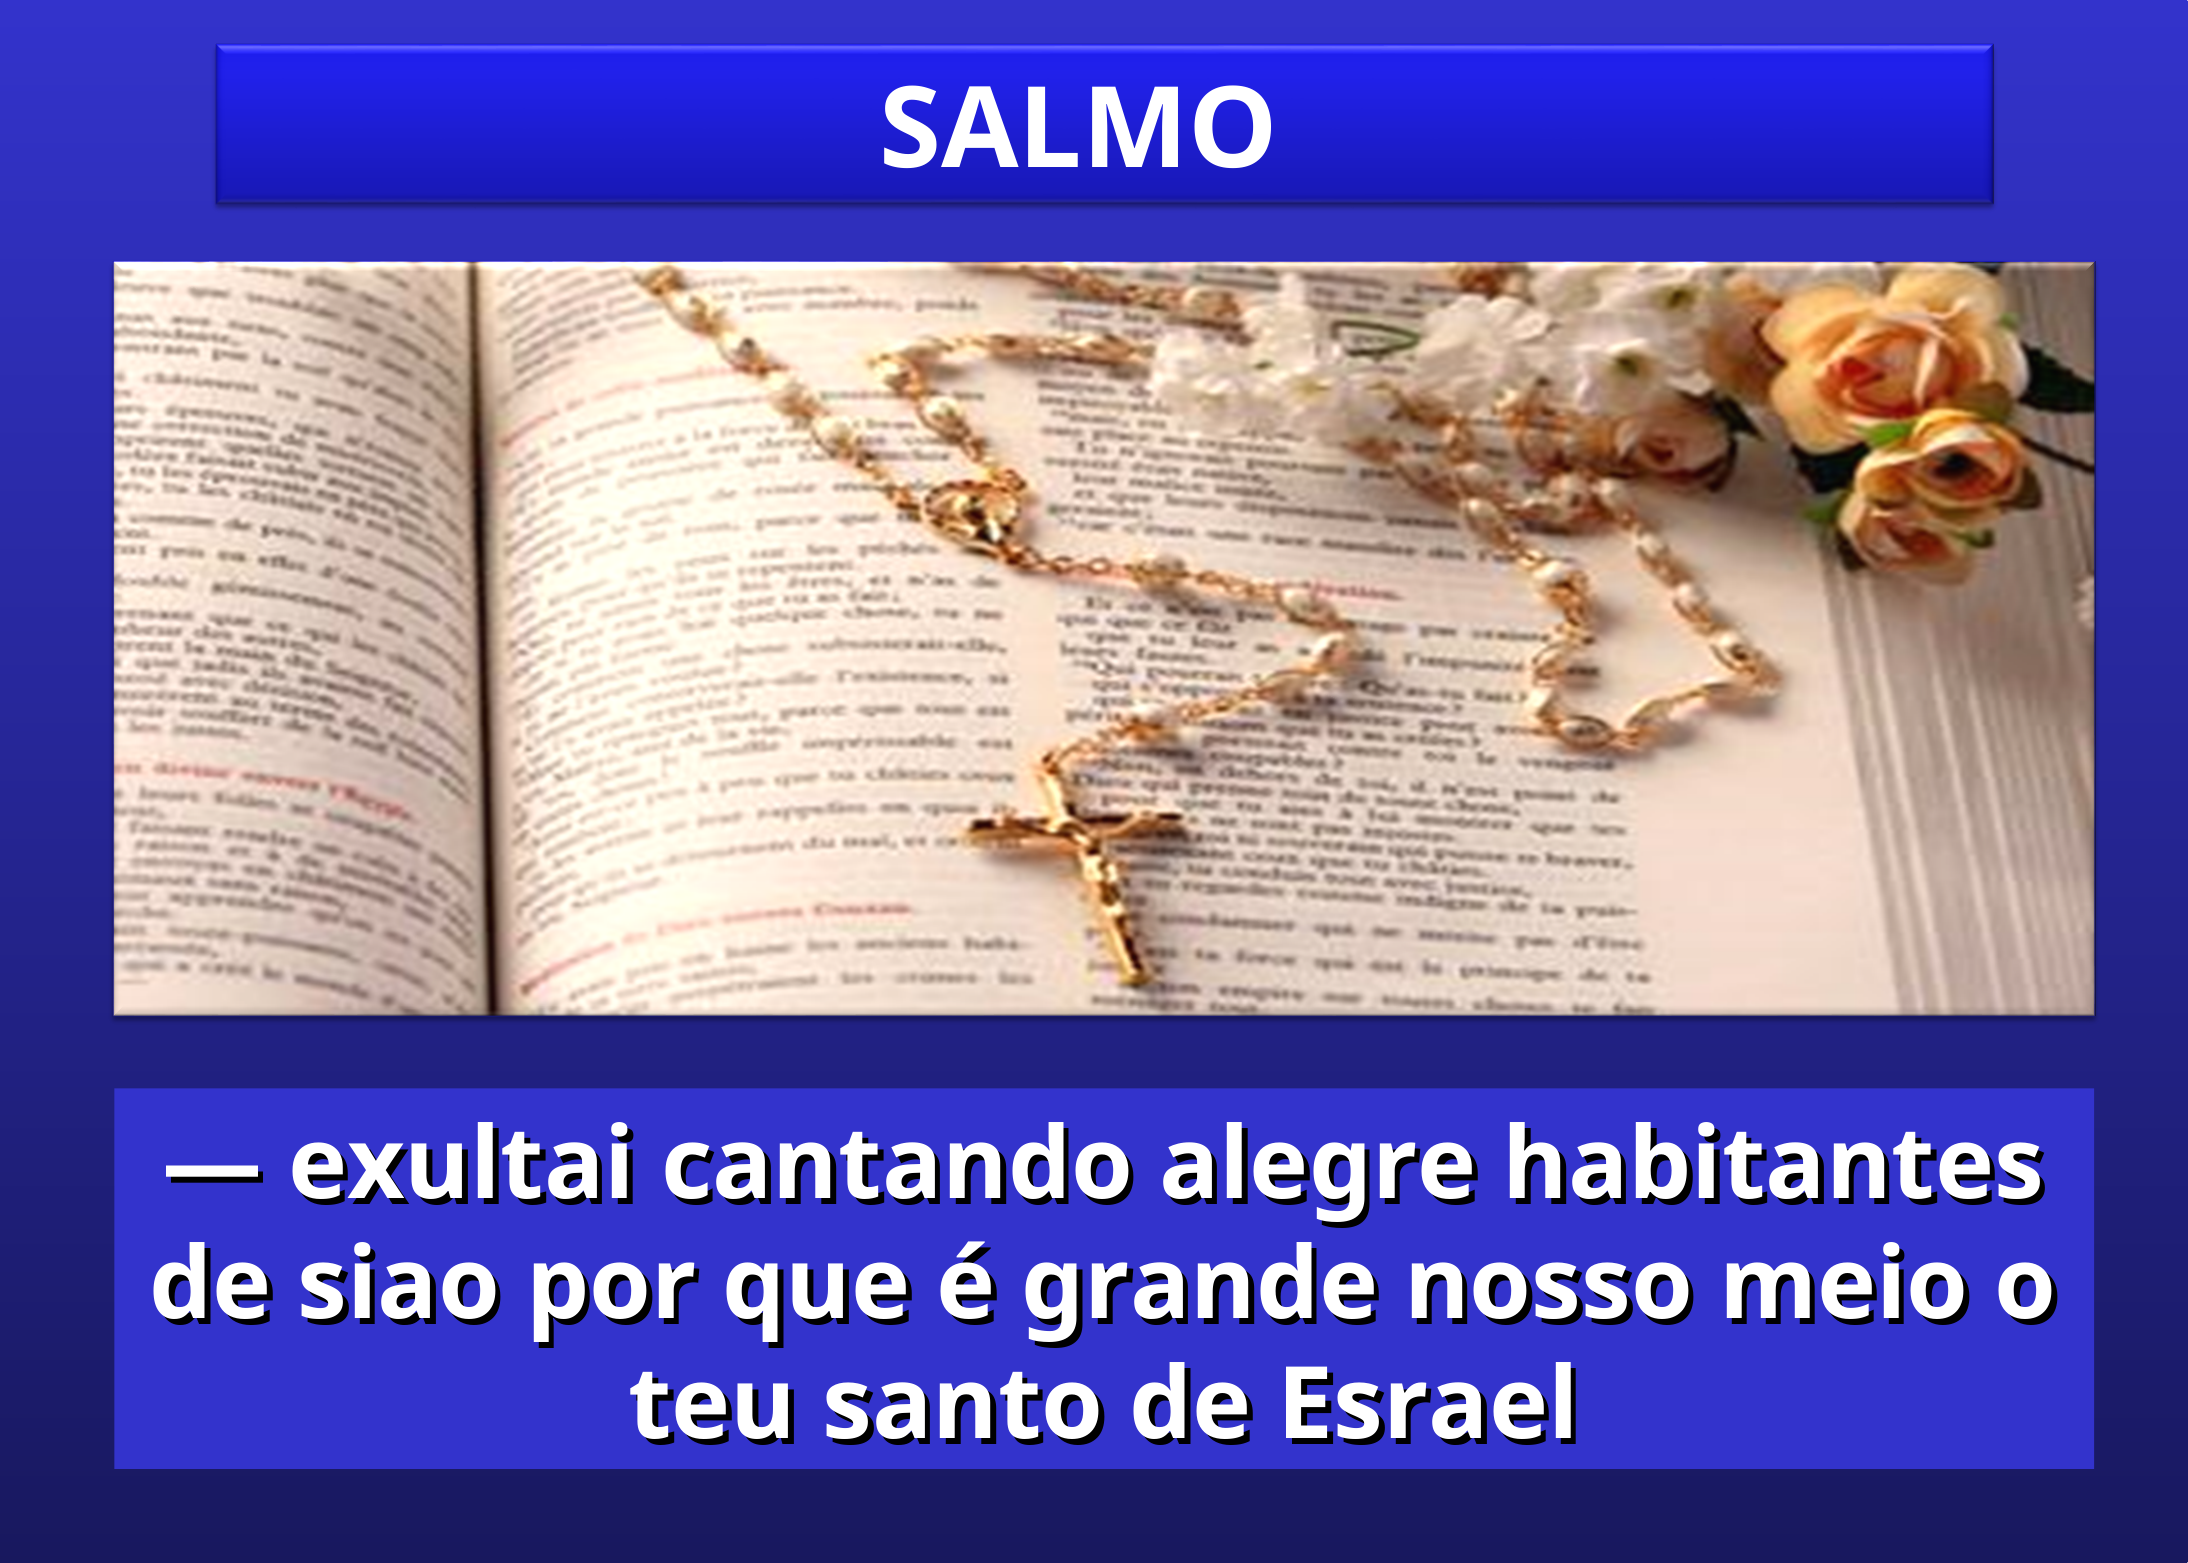

SALMO
— exultai cantando alegre habitantes de siao por que é grande nosso meio o teu santo de Esrael